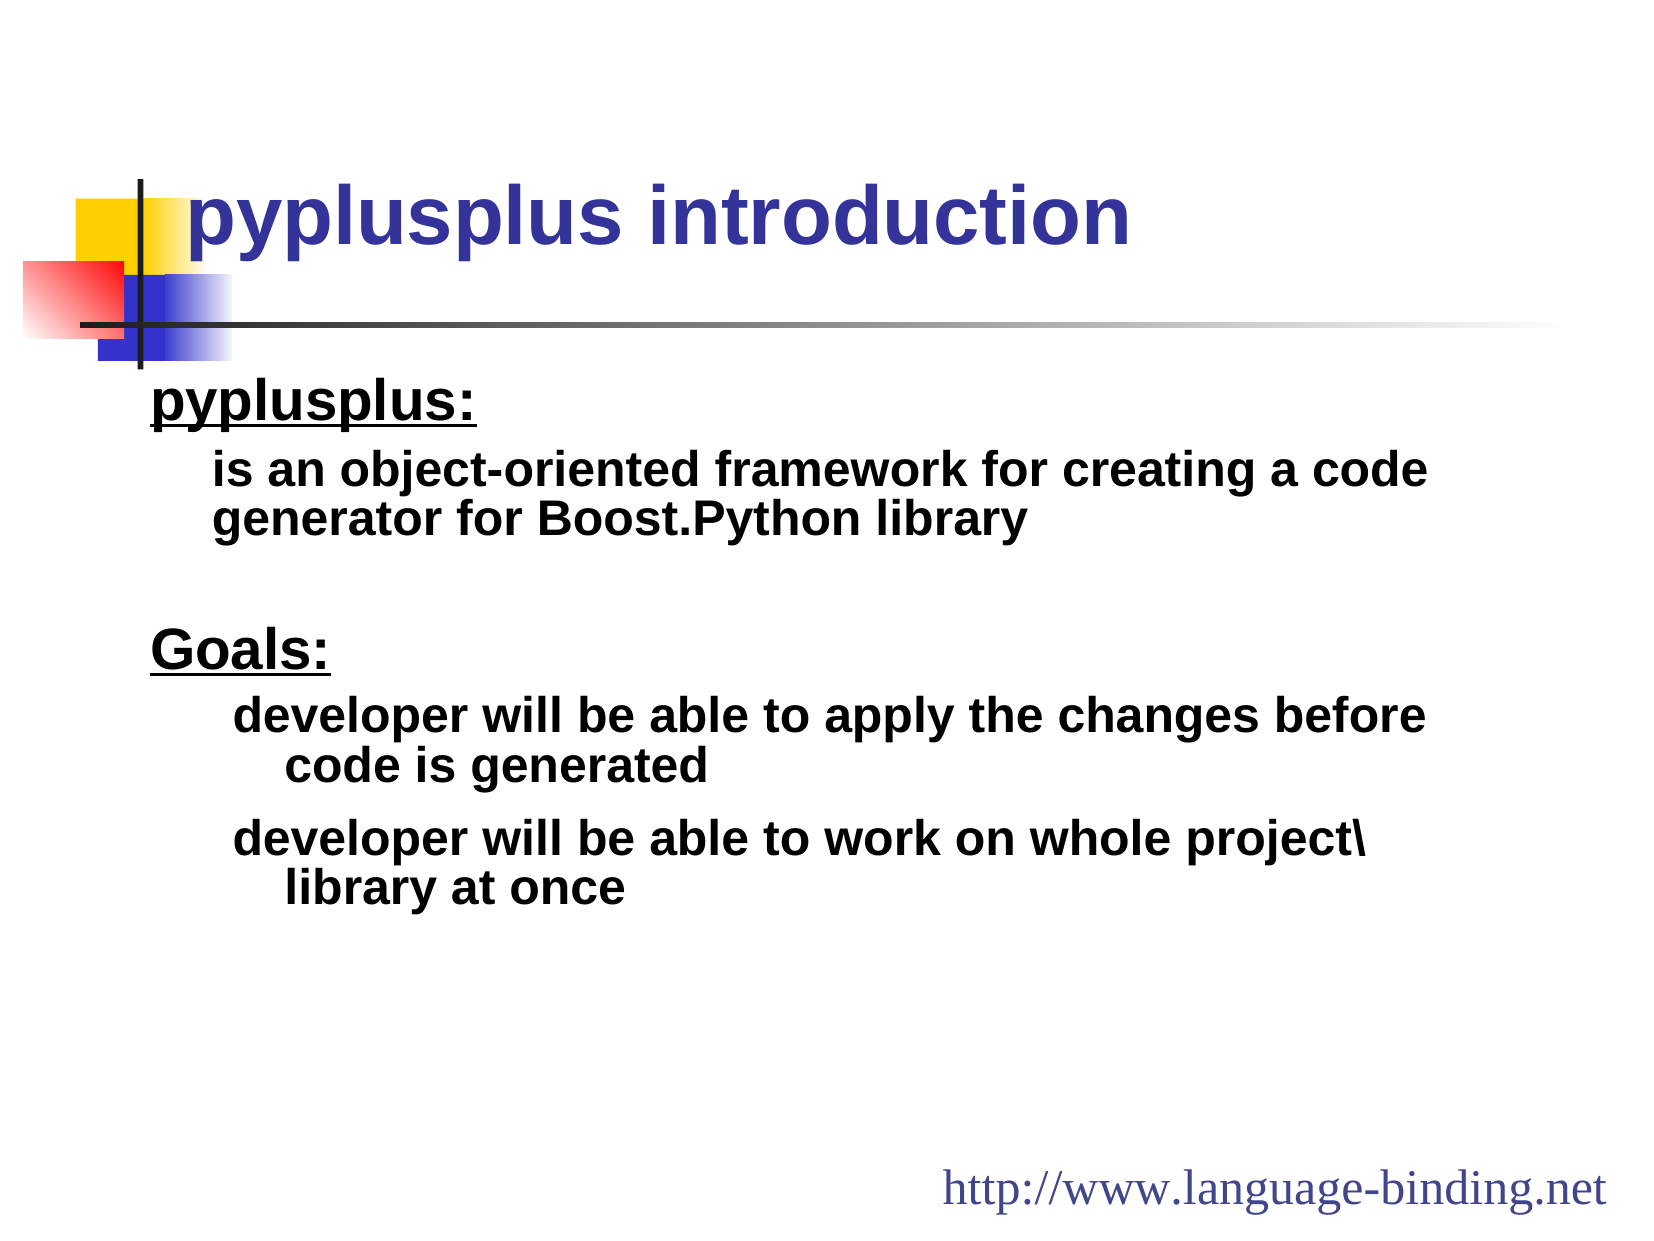

# pyplusplus introduction
pyplusplus:
	is an object-oriented framework for creating a code generator for Boost.Python library
Goals:
developer will be able to apply the changes before code is generated
developer will be able to work on whole project\library at once
http://www.language-binding.net